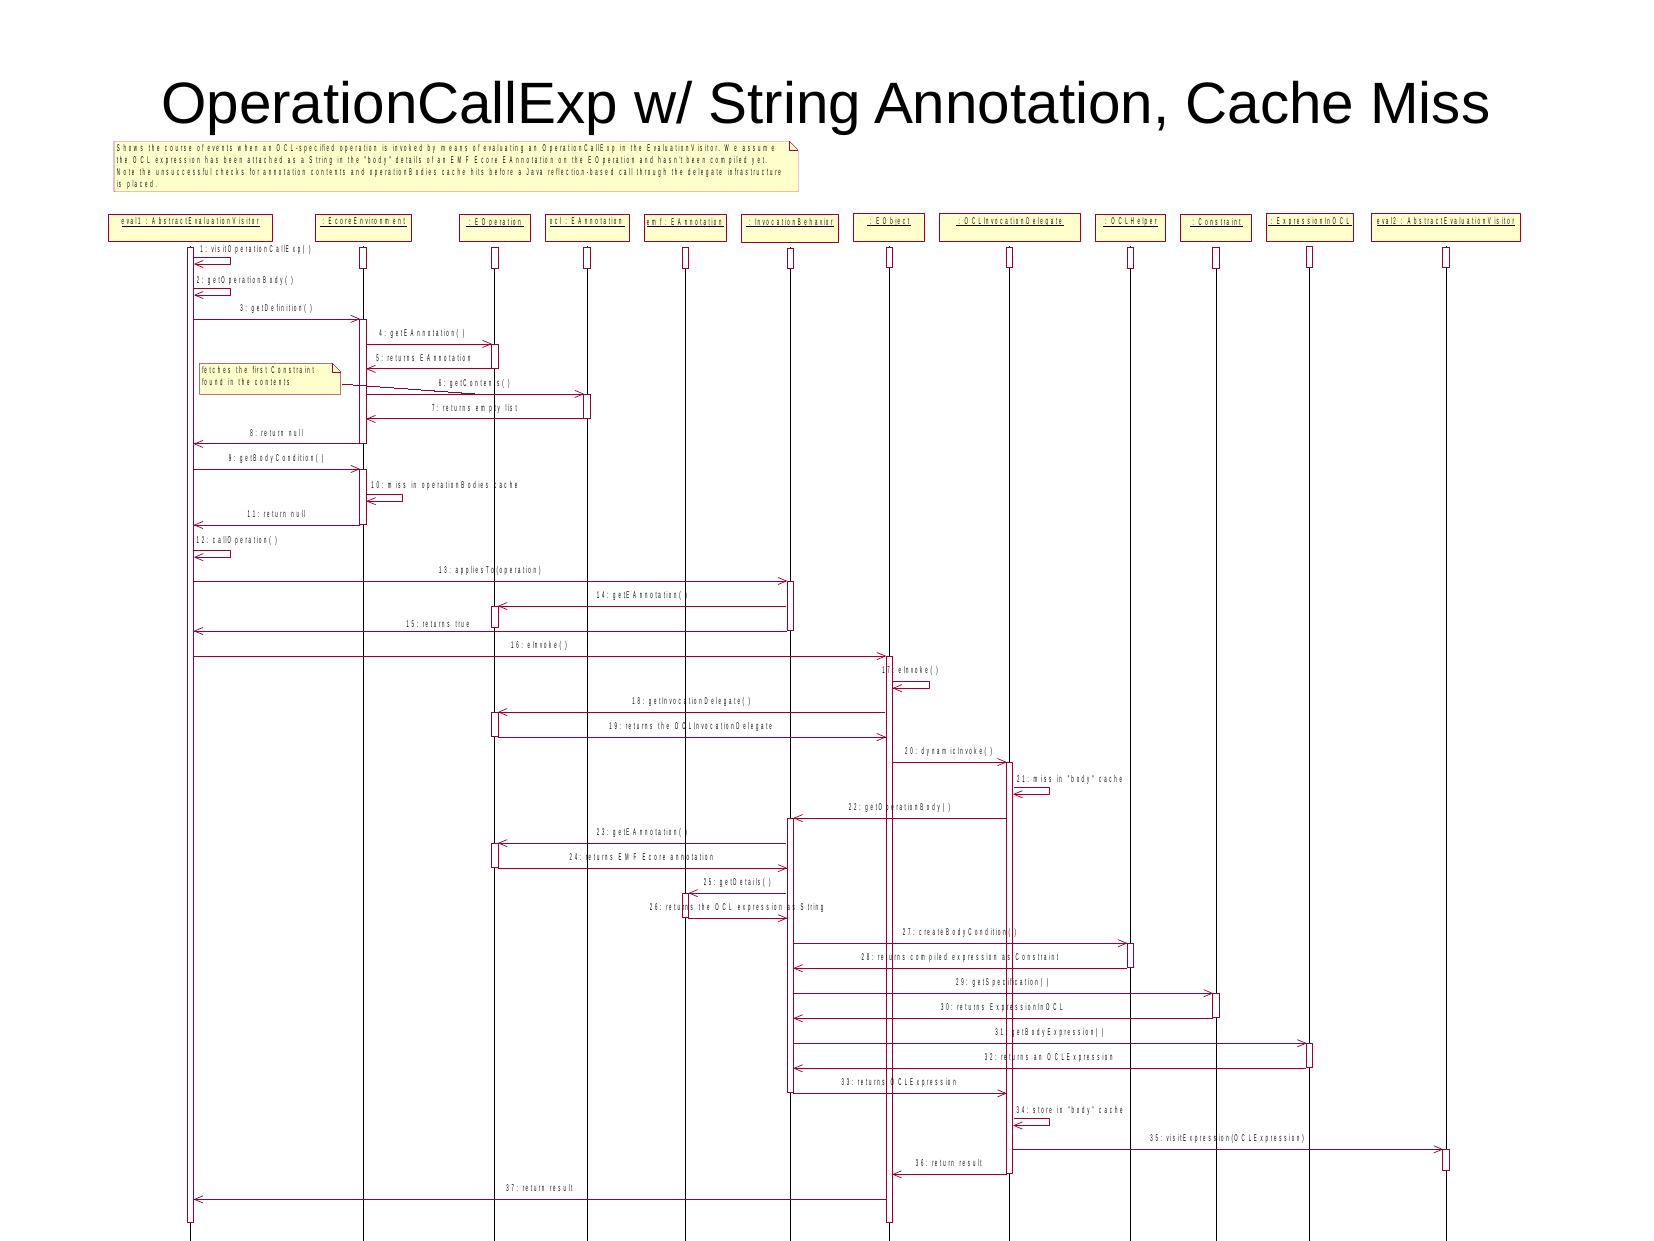

# OperationCallExp w/ String Annotation, Cache Miss